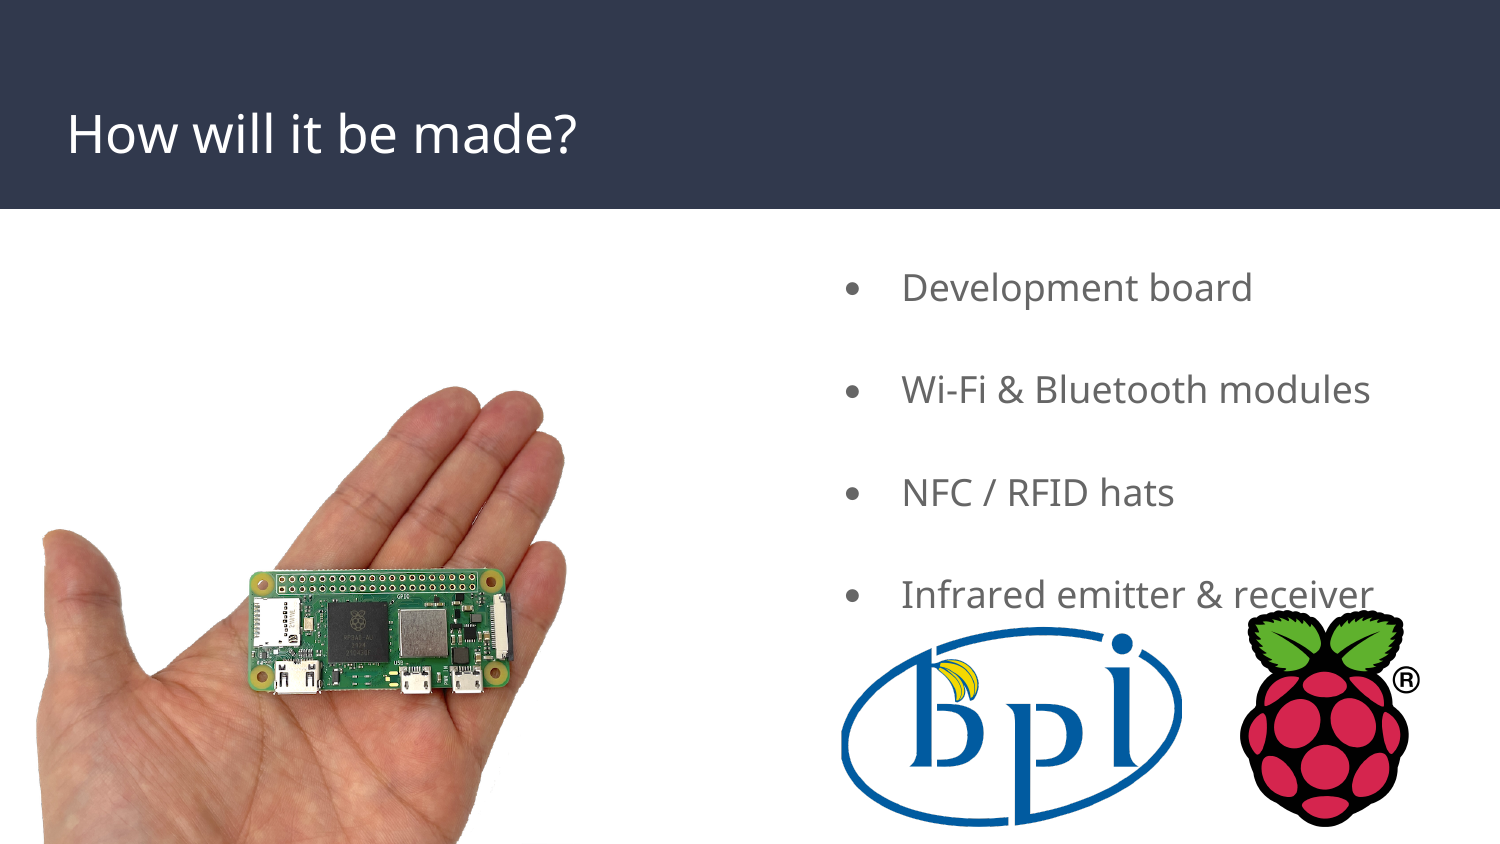

# How will it be made?
Development board
Wi-Fi & Bluetooth modules
NFC / RFID hats
Infrared emitter & receiver